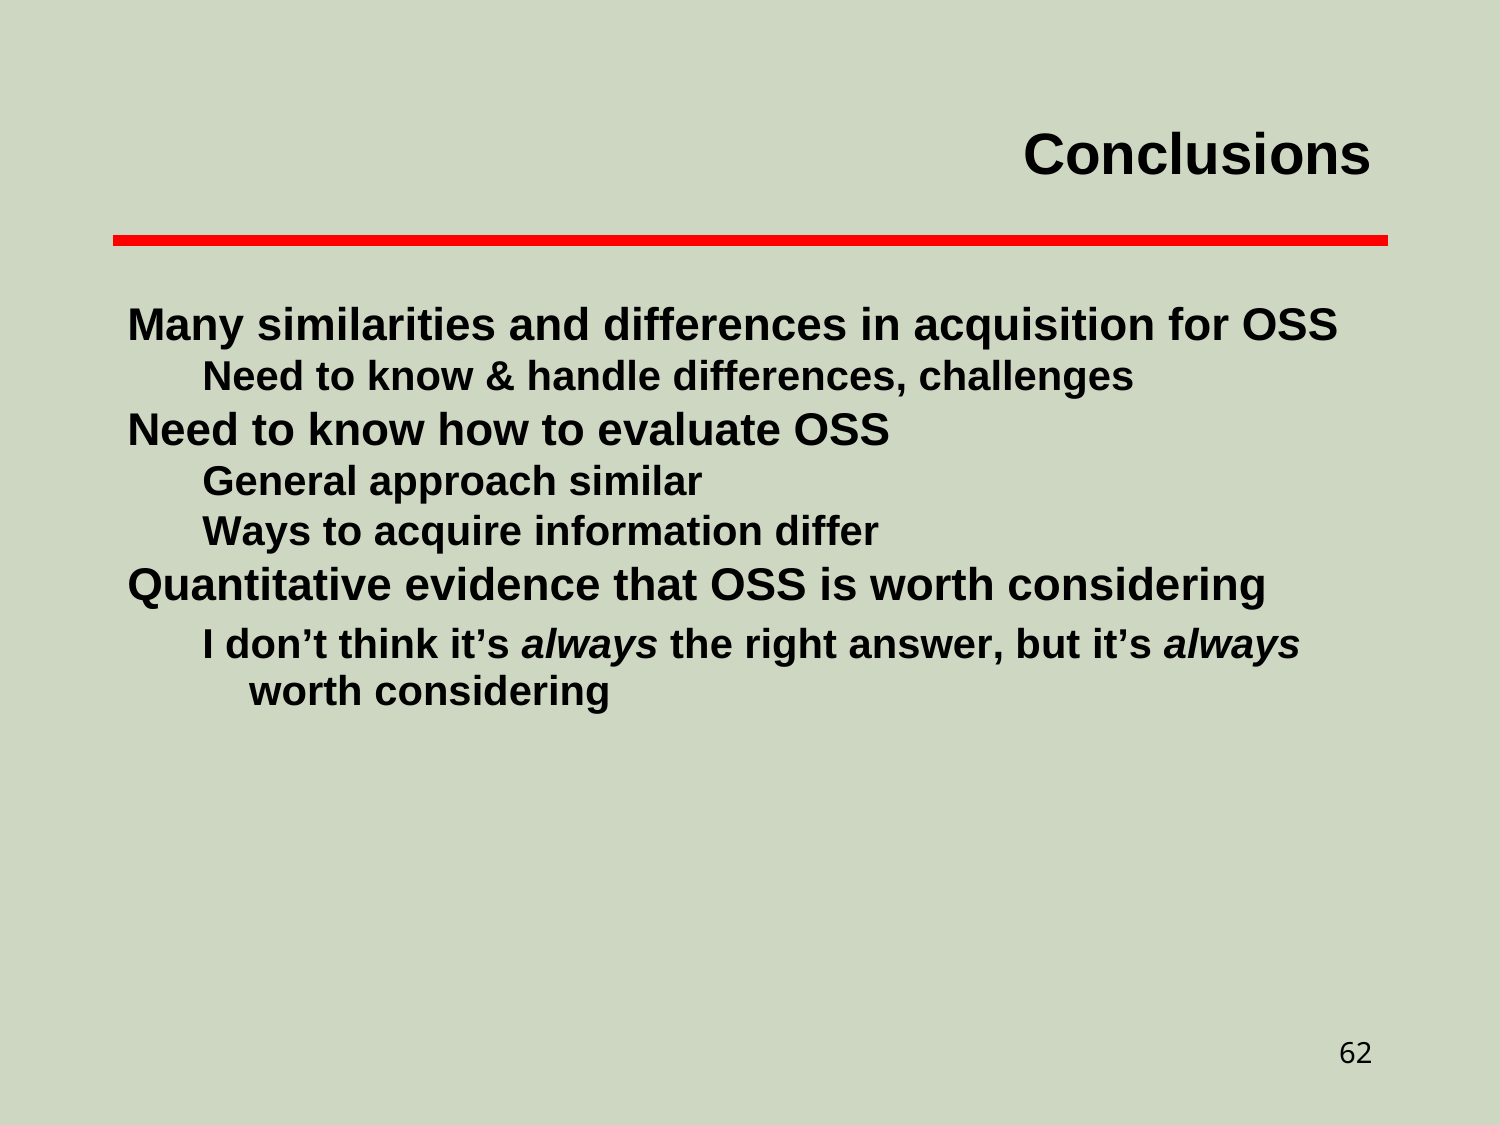

# Conclusions
Many similarities and differences in acquisition for OSS
Need to know & handle differences, challenges
Need to know how to evaluate OSS
General approach similar
Ways to acquire information differ
Quantitative evidence that OSS is worth considering
I don’t think it’s always the right answer, but it’s always worth considering